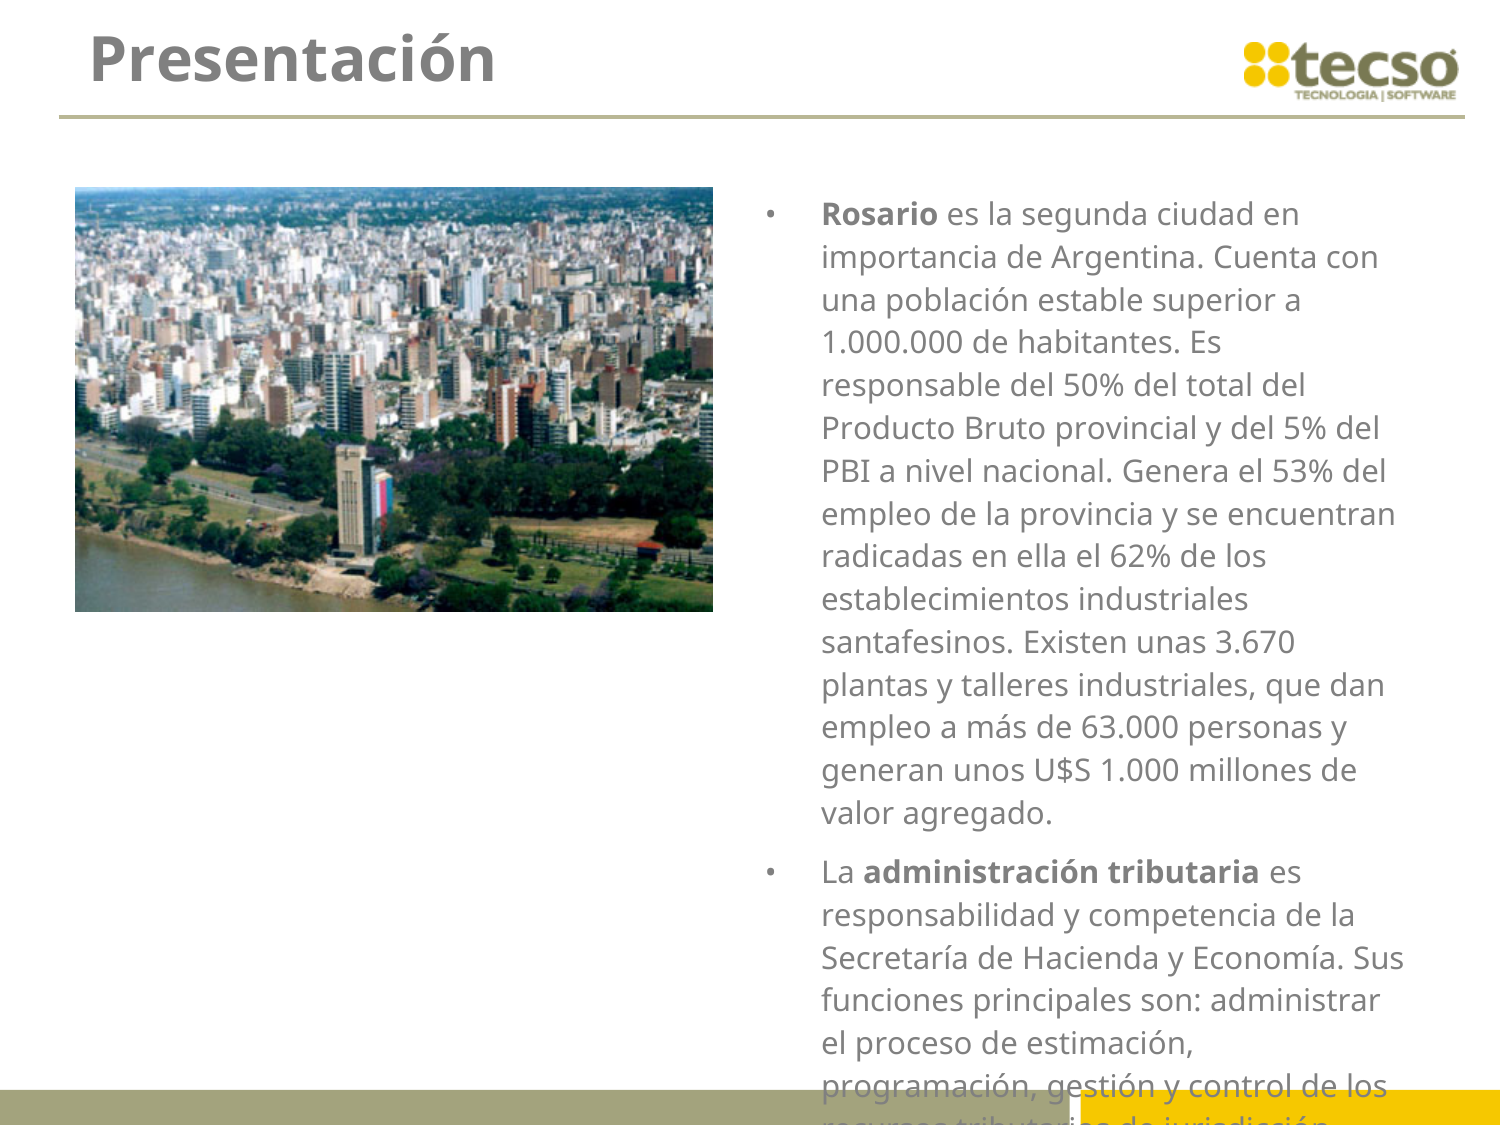

# Presentación
Rosario es la segunda ciudad en importancia de Argentina. Cuenta con una población estable superior a 1.000.000 de habitantes. Es responsable del 50% del total del Producto Bruto provincial y del 5% del PBI a nivel nacional. Genera el 53% del empleo de la provincia y se encuentran radicadas en ella el 62% de los establecimientos industriales santafesinos. Existen unas 3.670 plantas y talleres industriales, que dan empleo a más de 63.000 personas y generan unos U$S 1.000 millones de valor agregado.
La administración tributaria es responsabilidad y competencia de la Secretaría de Hacienda y Economía. Sus funciones principales son: administrar el proceso de estimación, programación, gestión y control de los recursos tributarios de jurisdicción municipal.